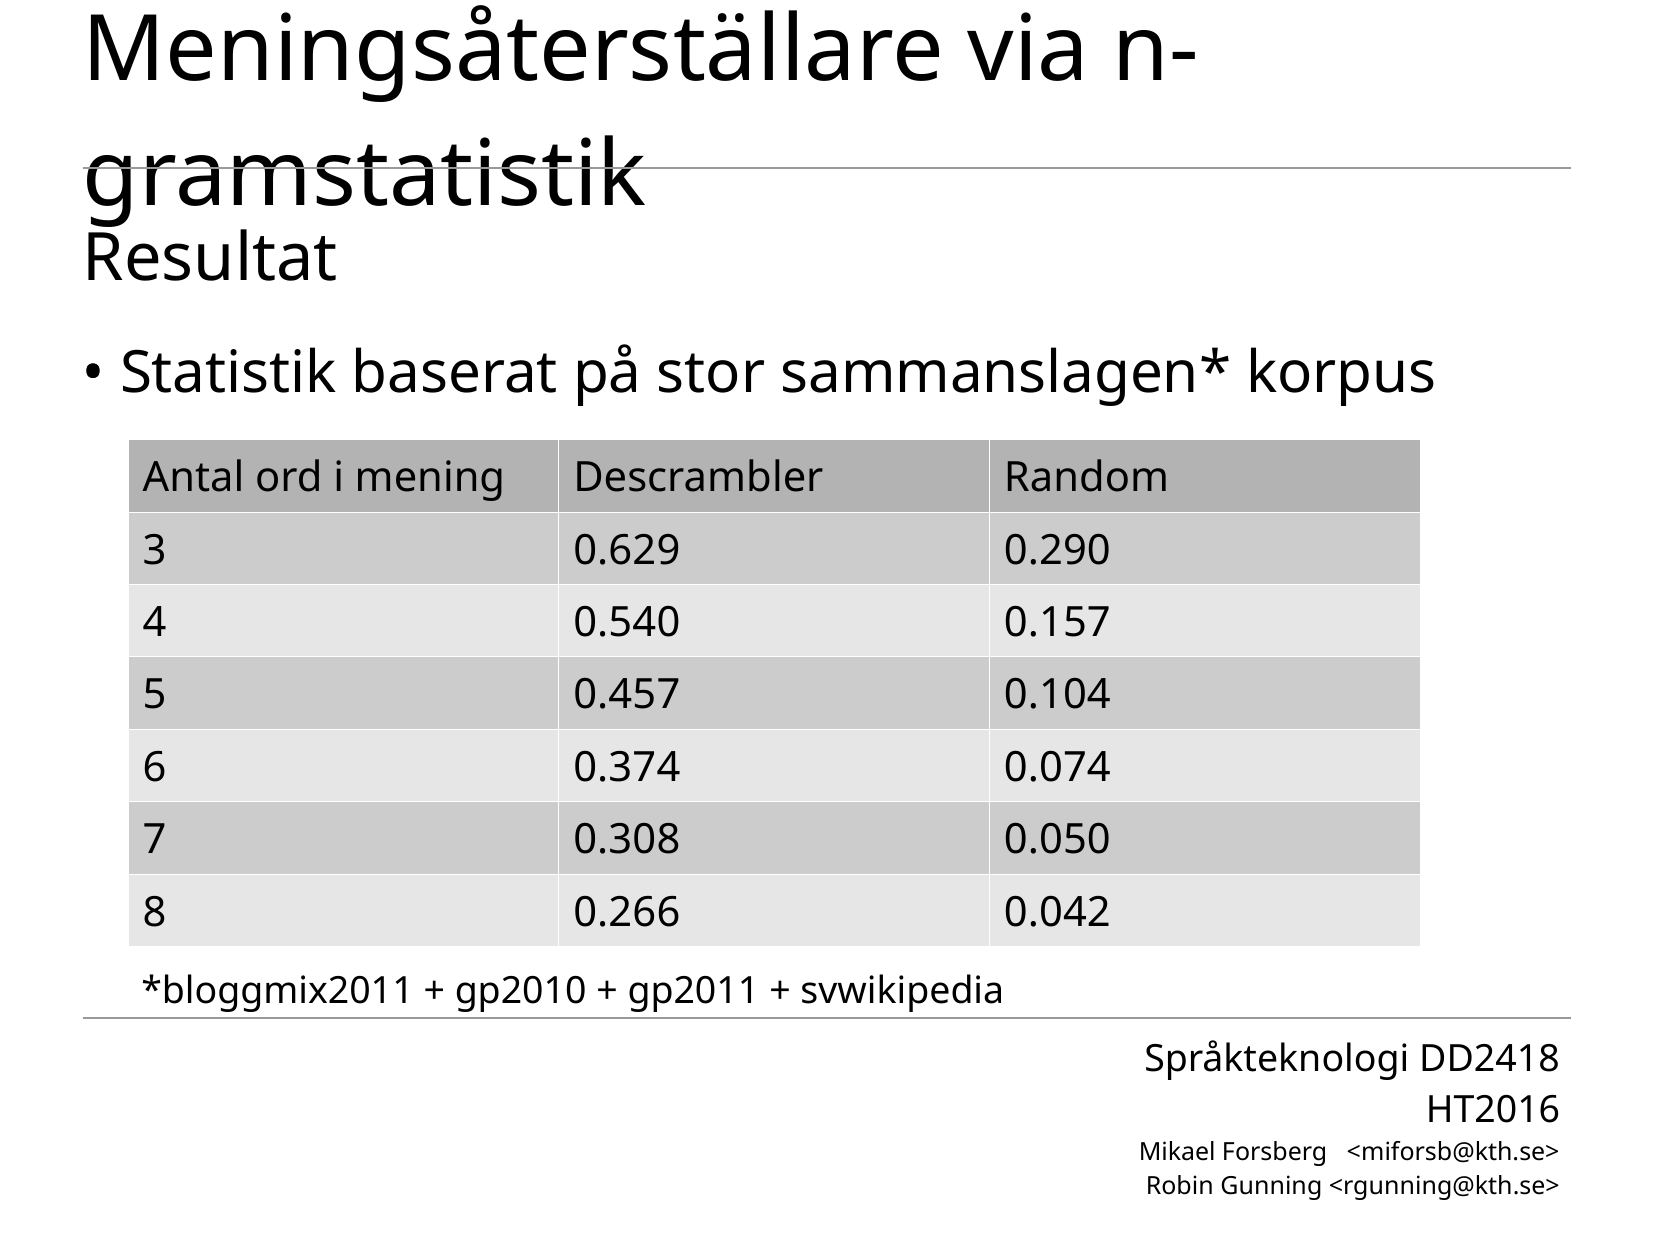

# Meningsåterställare via n-gramstatistik
Resultat
•
• Statistik baserat på stor sammanslagen* korpus
 *bloggmix2011 + gp2010 + gp2011 + svwikipedia
| Antal ord i mening | Descrambler | Random |
| --- | --- | --- |
| 3 | 0.629 | 0.290 |
| 4 | 0.540 | 0.157 |
| 5 | 0.457 | 0.104 |
| 6 | 0.374 | 0.074 |
| 7 | 0.308 | 0.050 |
| 8 | 0.266 | 0.042 |
Språkteknologi DD2418 HT2016
Mikael Forsberg <miforsb@kth.se>
Robin Gunning <rgunning@kth.se>